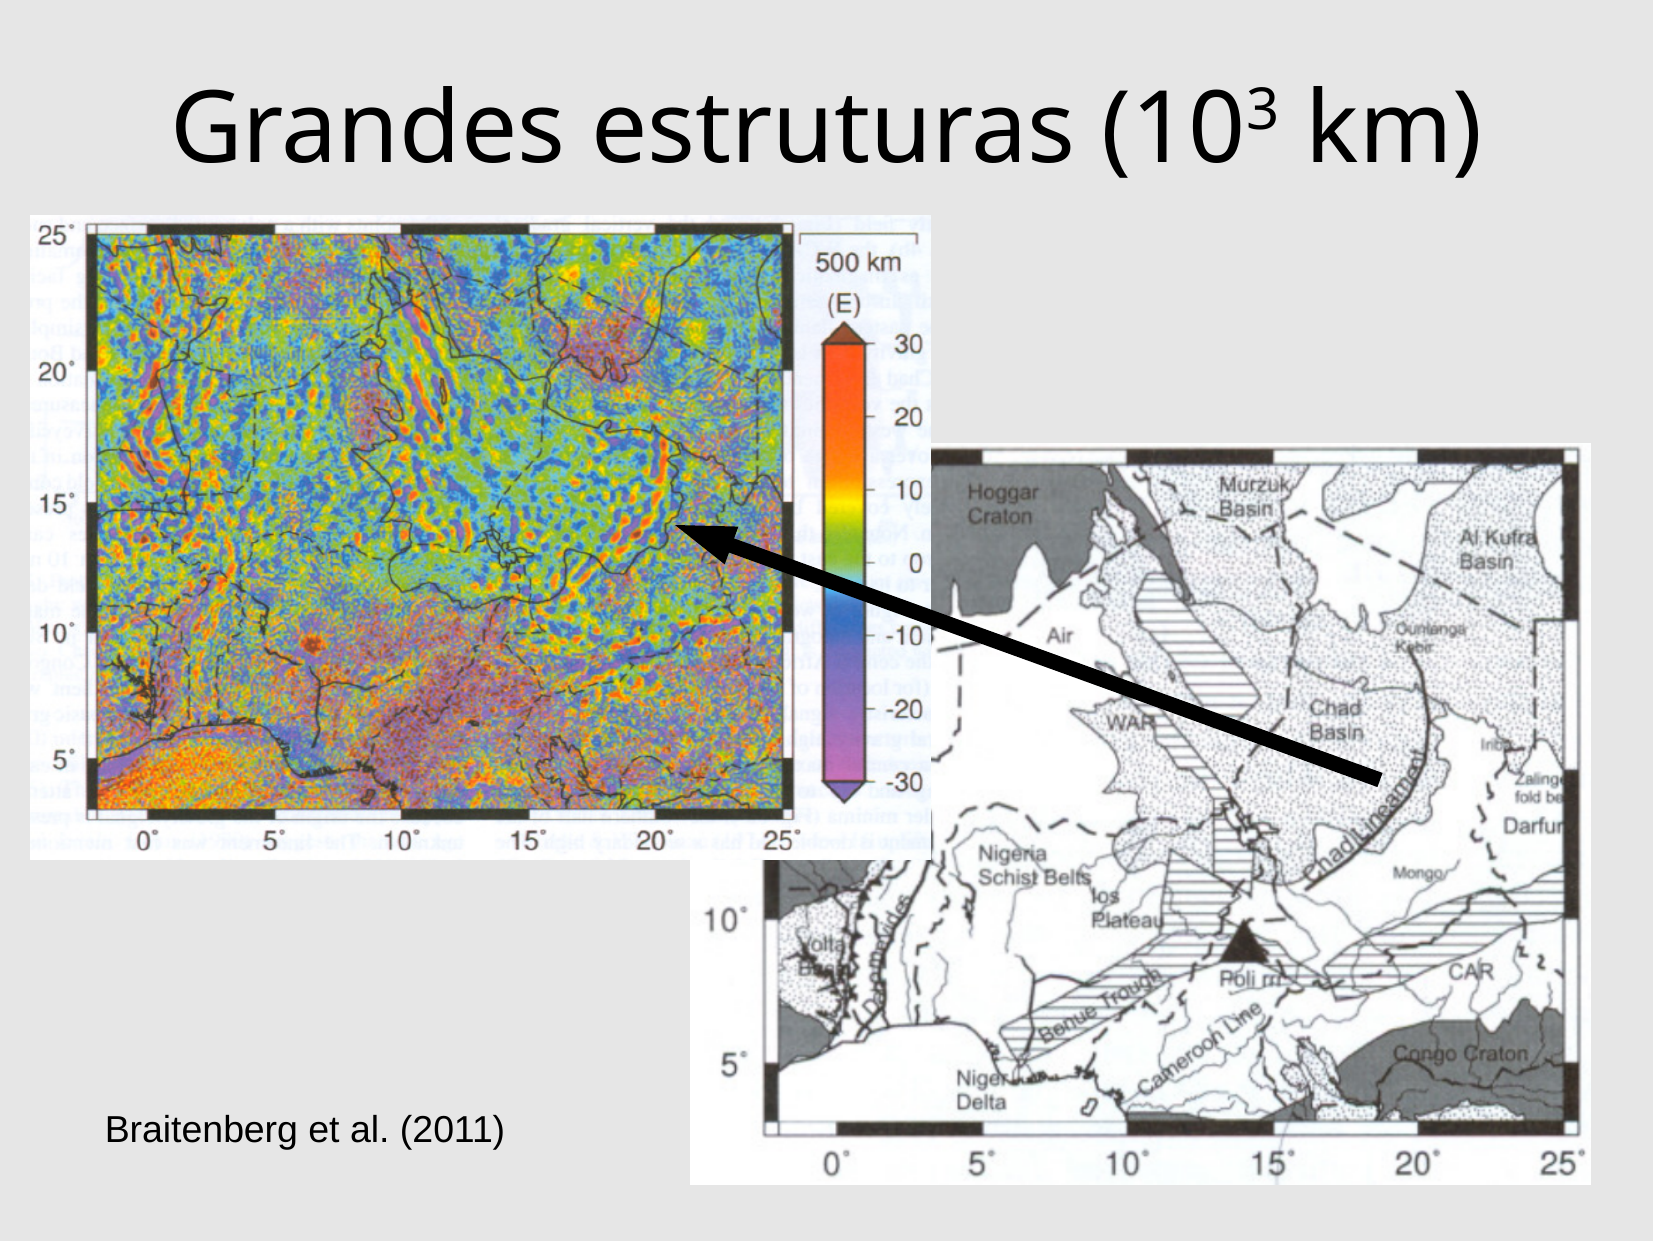

# Grandes estruturas (103 km)
Braitenberg et al. (2011)